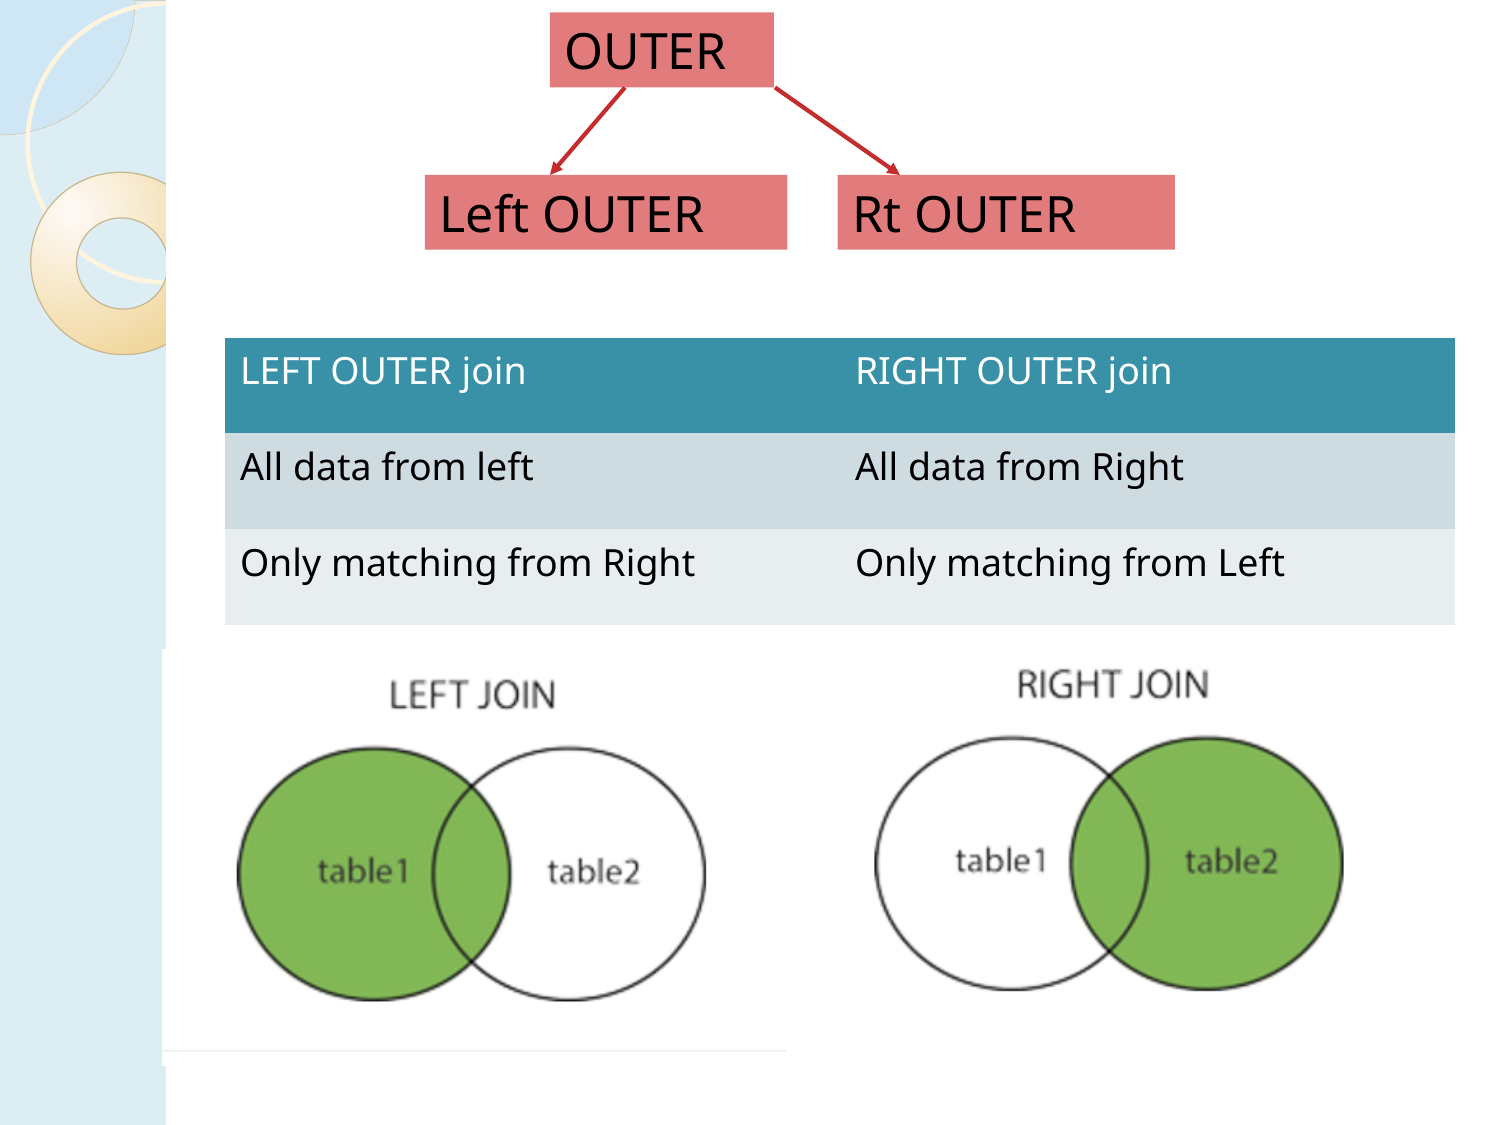

OUTER
Left OUTER
Rt OUTER
| LEFT OUTER join | RIGHT OUTER join |
| --- | --- |
| All data from left | All data from Right |
| Only matching from Right | Only matching from Left |